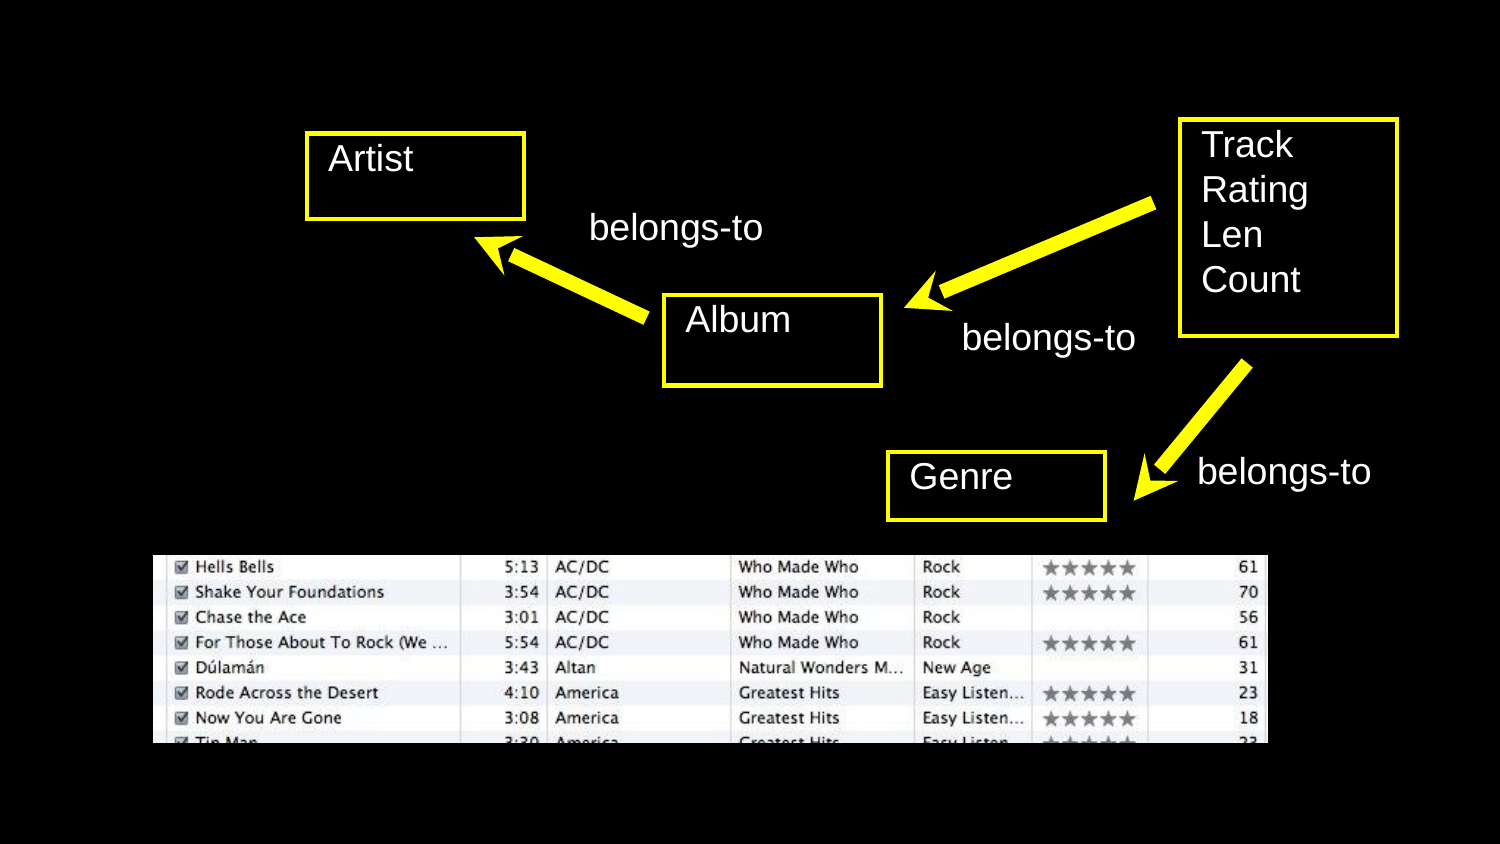

Track
 Rating
 Len
 Count
 Artist
belongs-to
 Album
belongs-to
belongs-to
 Genre